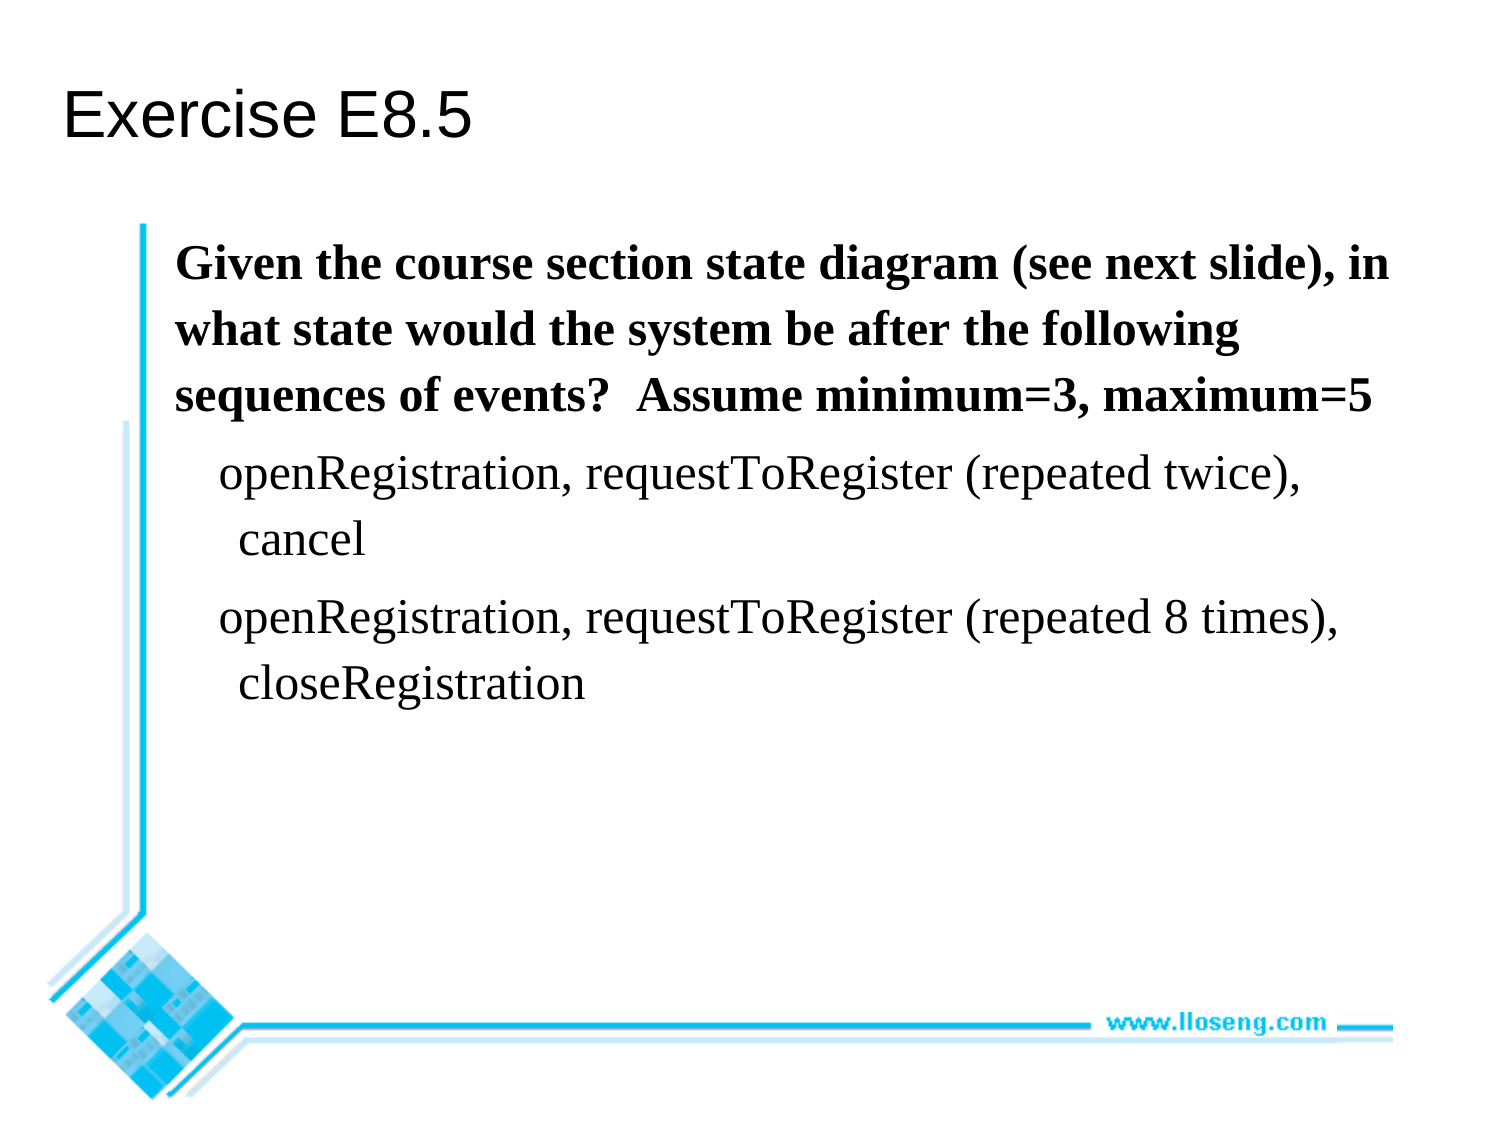

# Exercise E8.5
Given the course section state diagram (see next slide), in what state would the system be after the following sequences of events? Assume minimum=3, maximum=5
 openRegistration, requestToRegister (repeated twice), cancel
 openRegistration, requestToRegister (repeated 8 times), closeRegistration